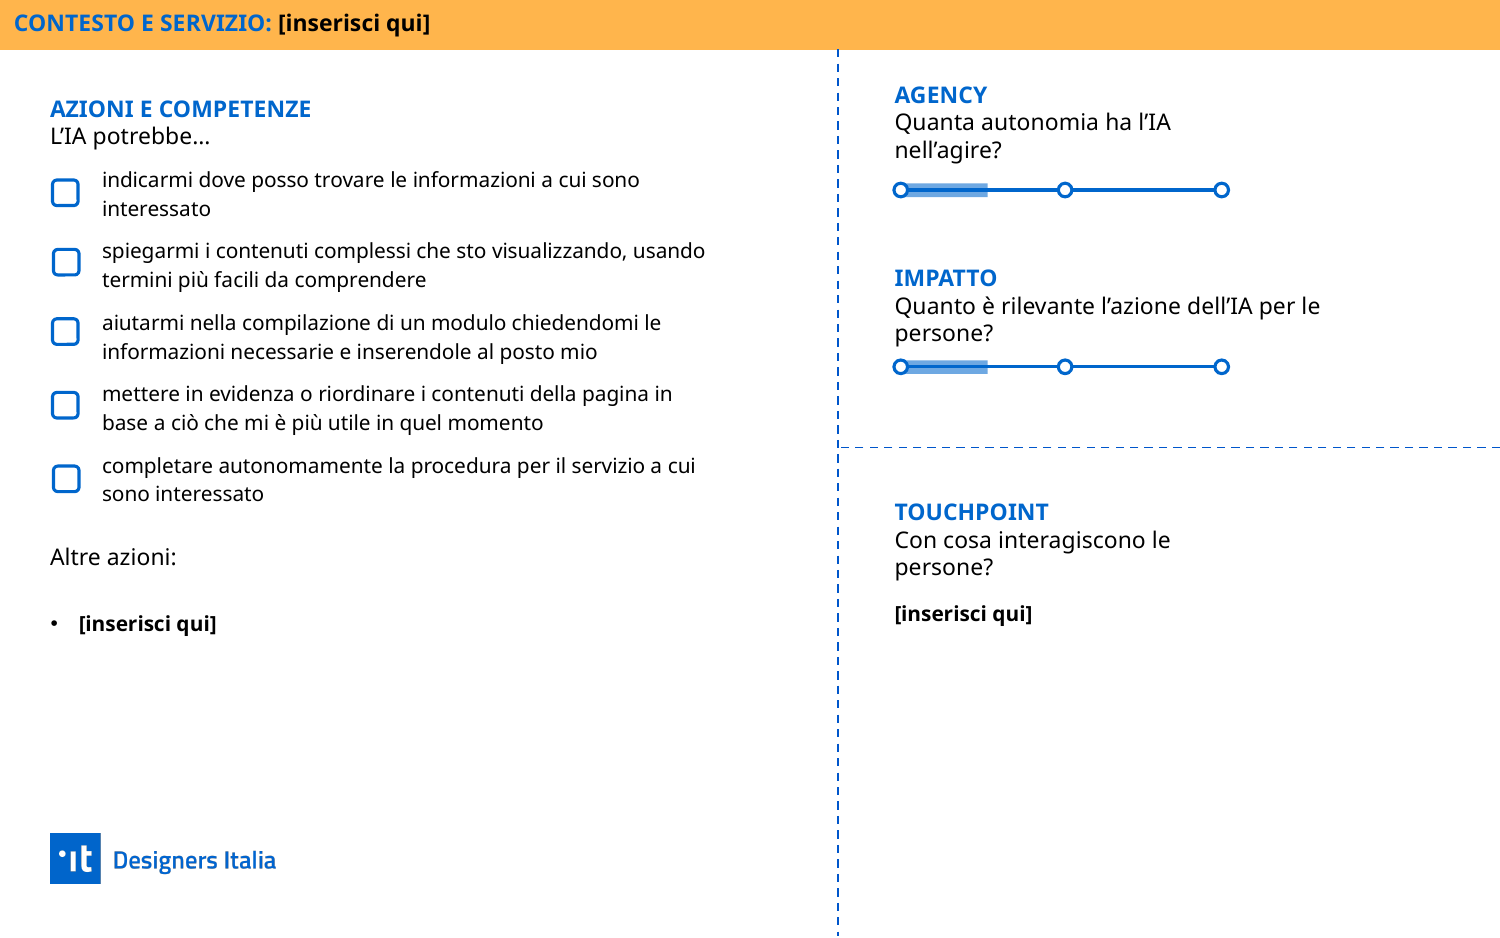

CONTESTO E SERVIZIO: [inserisci qui]
AZIONI E COMPETENZE
L’IA potrebbe…
AGENCY
Quanta autonomia ha l’IA nell’agire?
indicarmi dove posso trovare le informazioni a cui sono interessato
spiegarmi i contenuti complessi che sto visualizzando, usando termini più facili da comprendere
IMPATTO
Quanto è rilevante l’azione dell’IA per le persone?
aiutarmi nella compilazione di un modulo chiedendomi le informazioni necessarie e inserendole al posto mio
mettere in evidenza o riordinare i contenuti della pagina in base a ciò che mi è più utile in quel momento
completare autonomamente la procedura per il servizio a cui sono interessato
TOUCHPOINT
Con cosa interagiscono le persone?
Altre azioni:
[inserisci qui]
[inserisci qui]